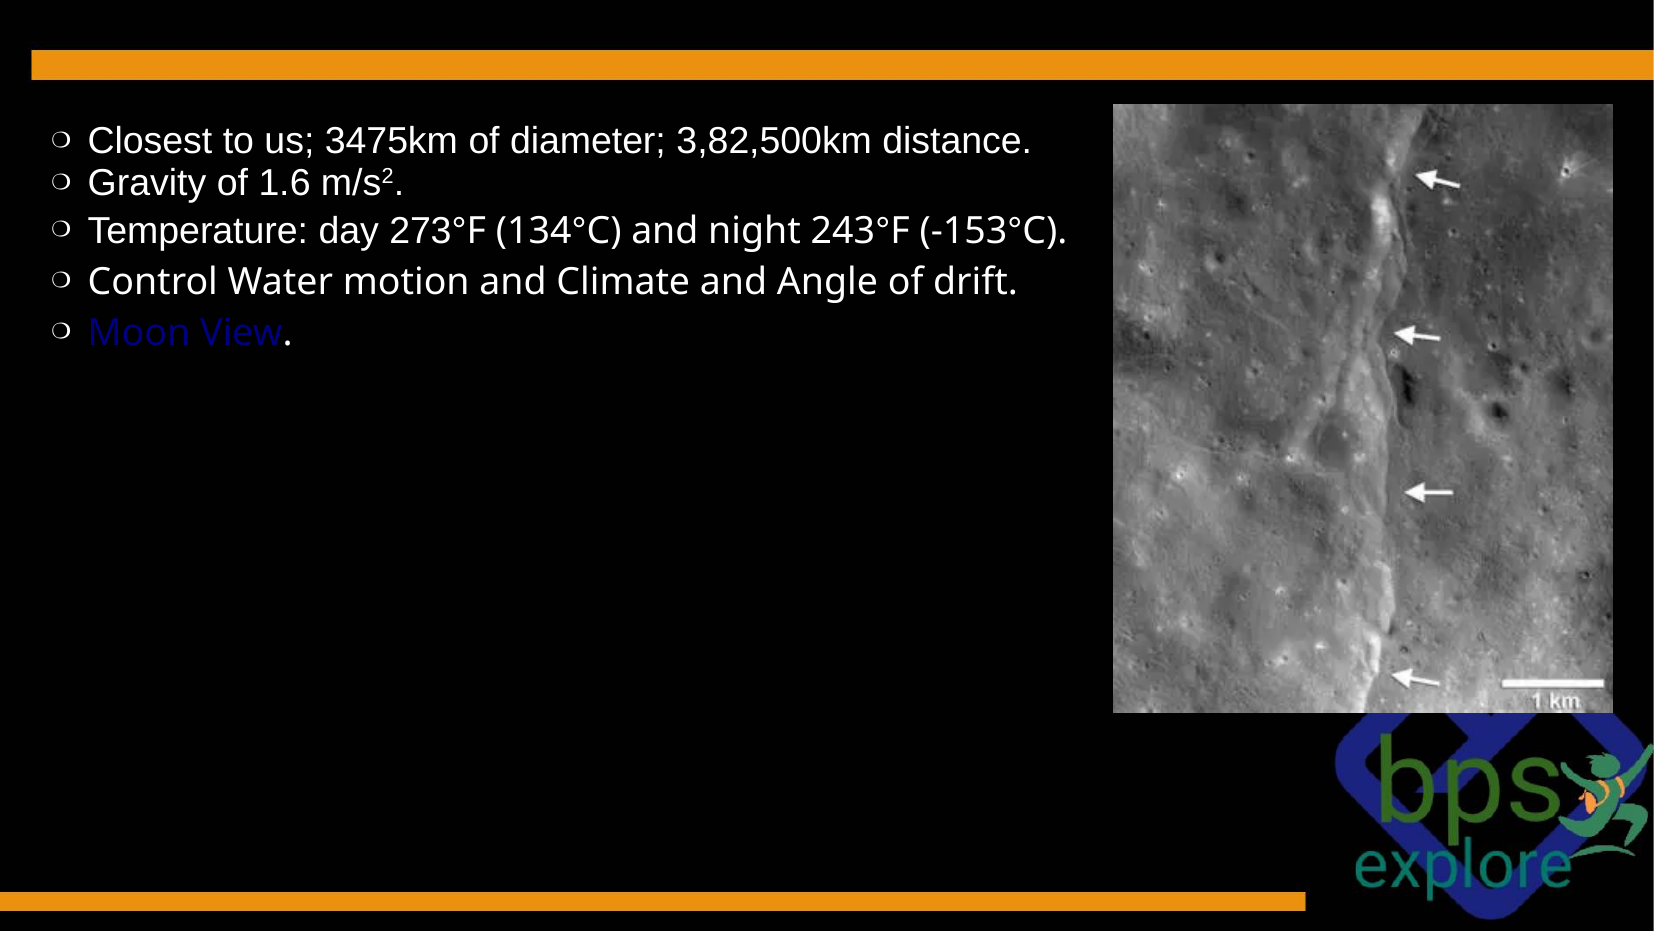

Closest to us; 3475km of diameter; 3,82,500km distance.
Gravity of 1.6 m/s2.
Temperature: day 273°F (134°C) and night 243°F (-153°C).
Control Water motion and Climate and Angle of drift.
Moon View.